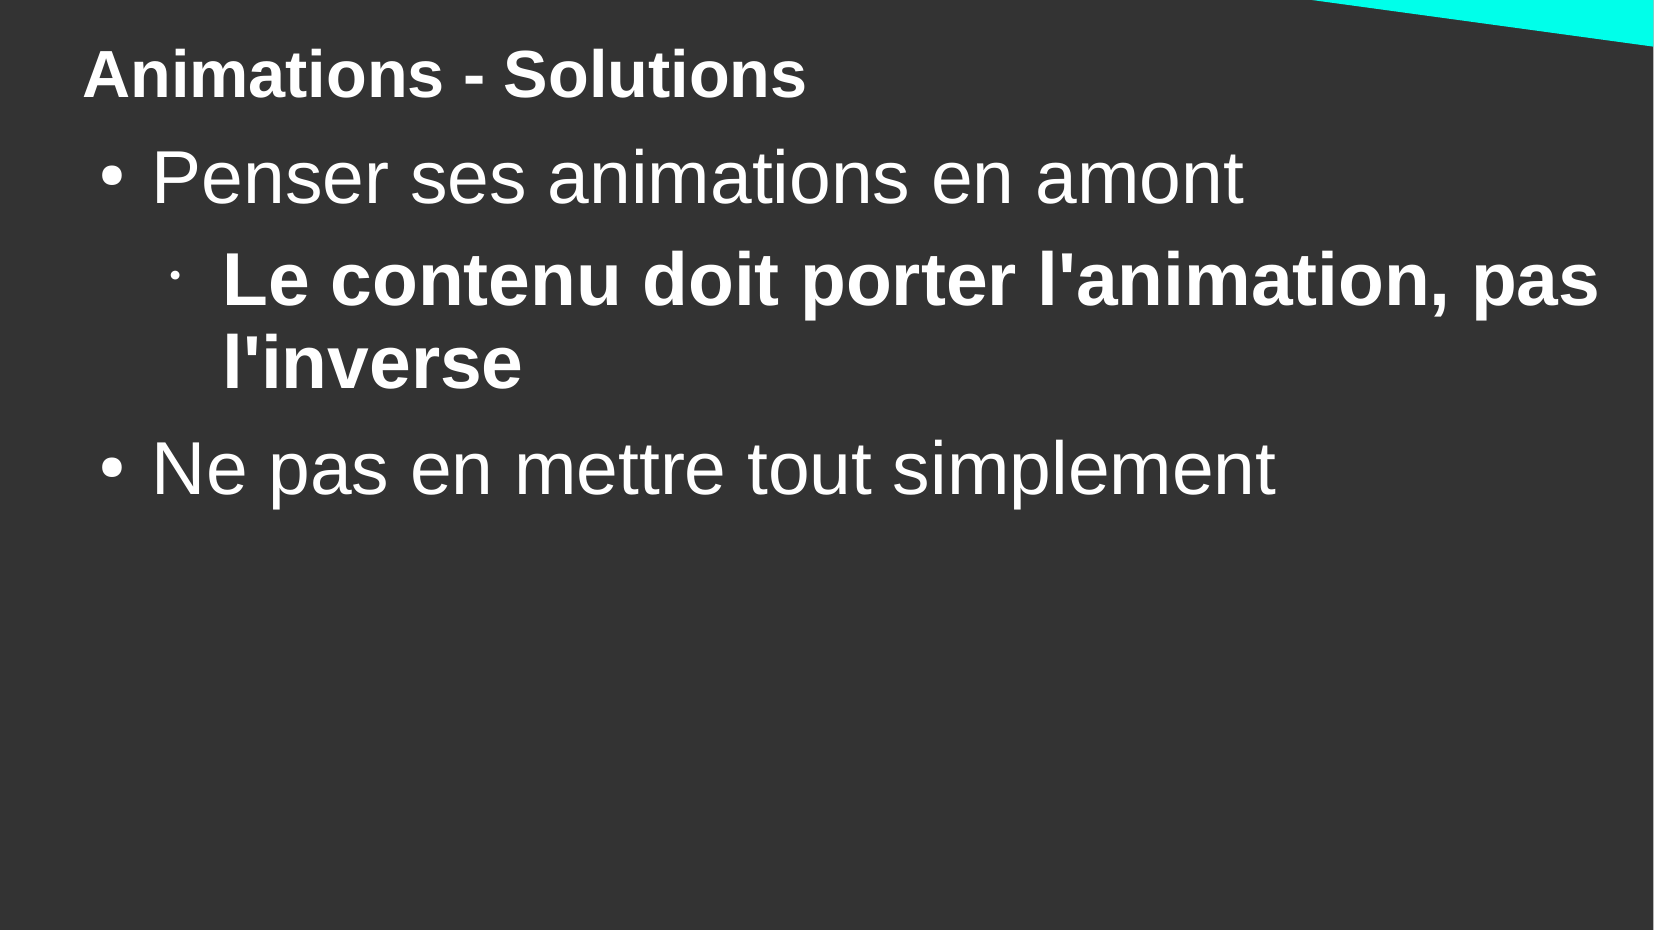

# Animations - Solutions
Penser ses animations en amont
Le contenu doit porter l'animation, pas l'inverse
Ne pas en mettre tout simplement